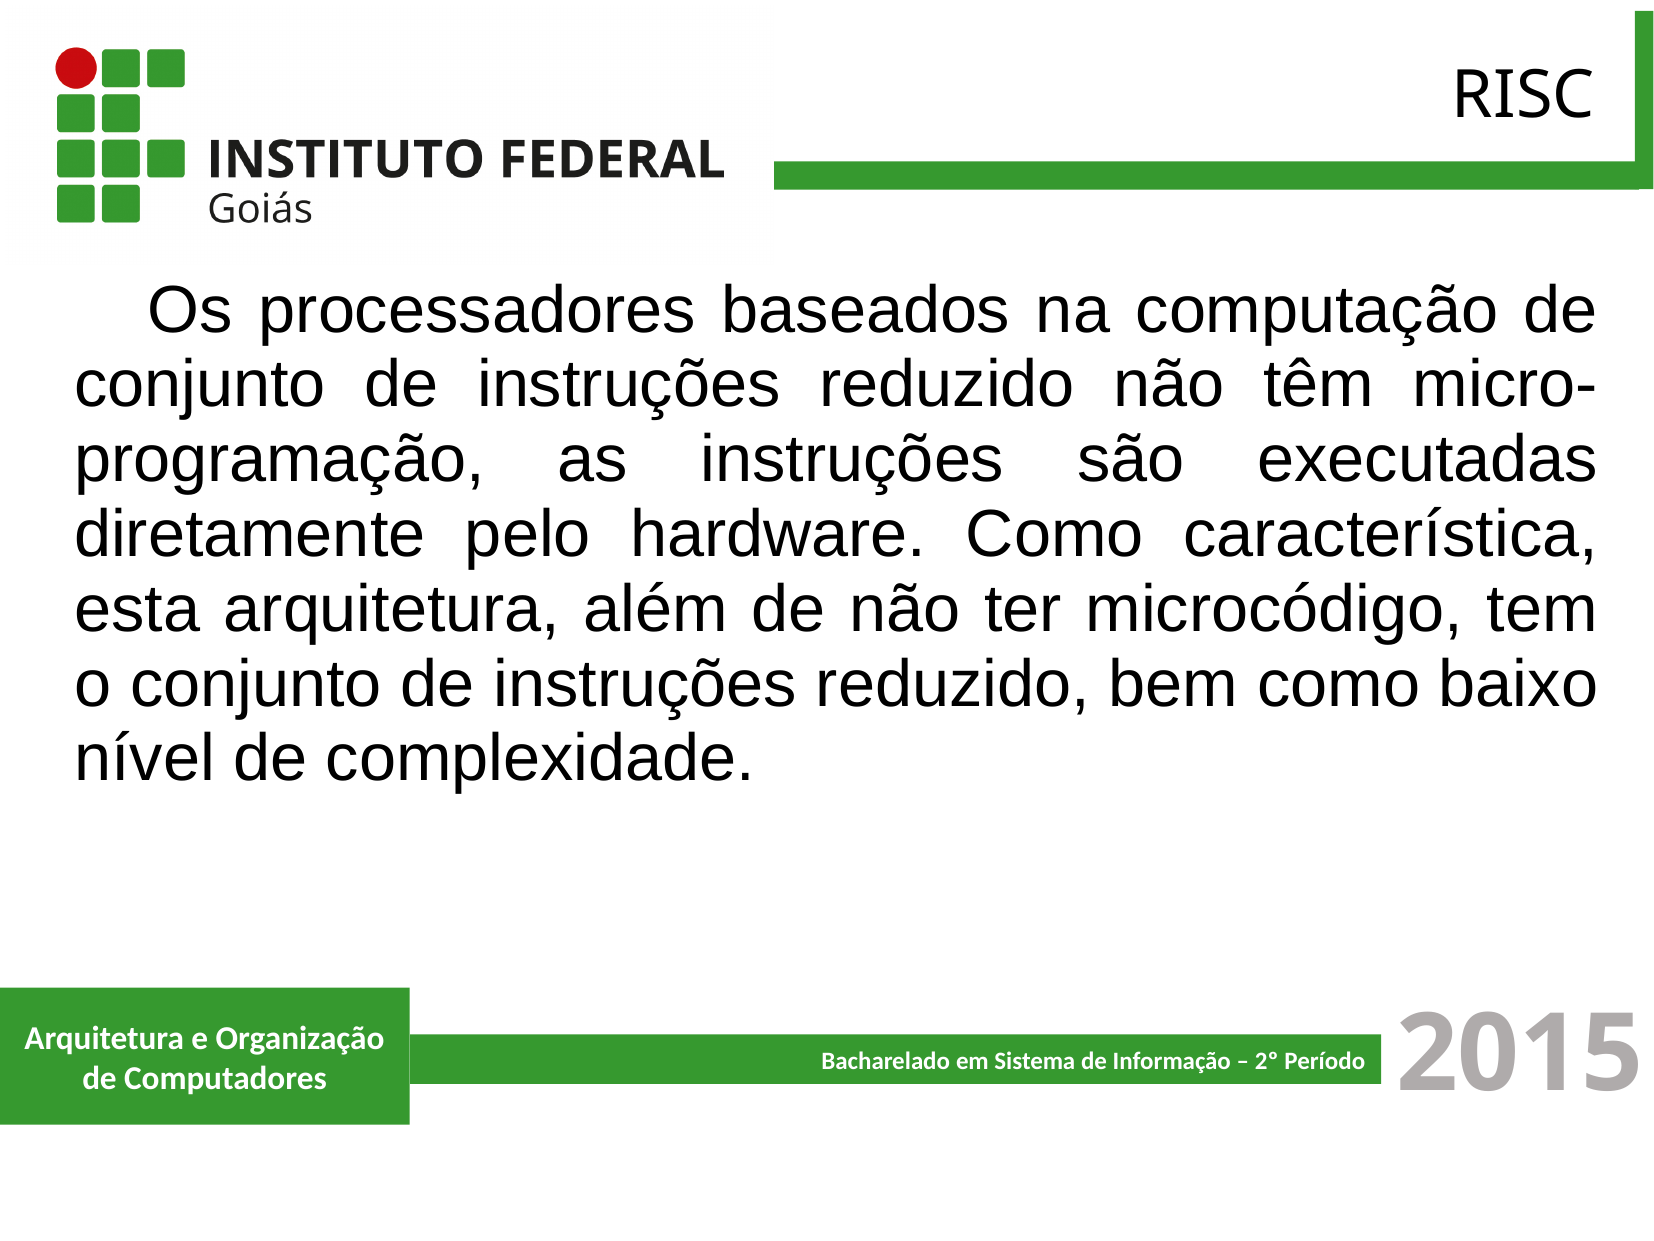

RISC
	Os processadores baseados na computação de conjunto de instruções reduzido não têm micro-programação, as instruções são executadas diretamente pelo hardware. Como característica, esta arquitetura, além de não ter microcódigo, tem o conjunto de instruções reduzido, bem como baixo nível de complexidade.
2015
Arquitetura e Organização de Computadores
Bacharelado em Sistema de Informação – 2º Período